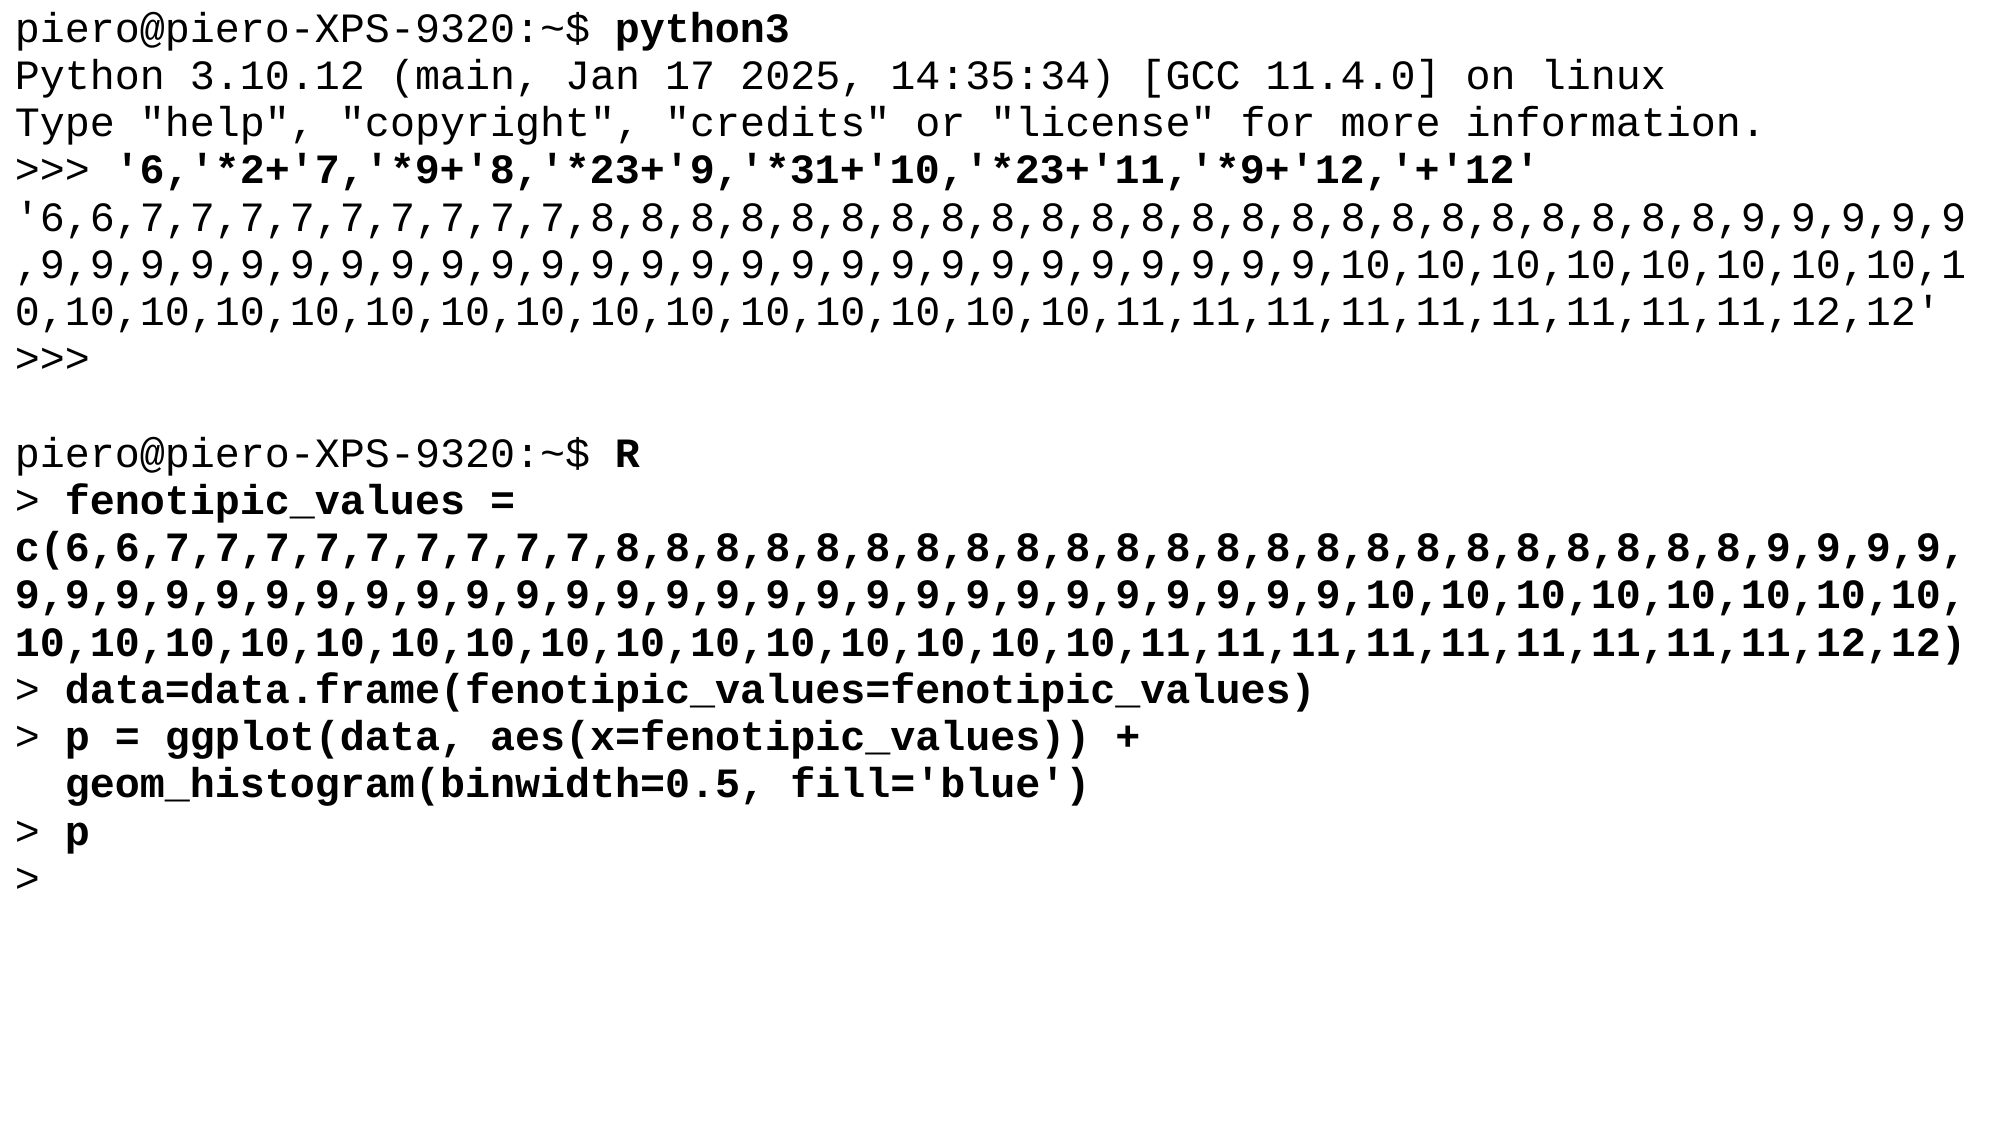

piero@piero-XPS-9320:~$ python3
Python 3.10.12 (main, Jan 17 2025, 14:35:34) [GCC 11.4.0] on linux
Type "help", "copyright", "credits" or "license" for more information.
>>> '6,'*2+'7,'*9+'8,'*23+'9,'*31+'10,'*23+'11,'*9+'12,'+'12'
'6,6,7,7,7,7,7,7,7,7,7,8,8,8,8,8,8,8,8,8,8,8,8,8,8,8,8,8,8,8,8,8,8,8,9,9,9,9,9,9,9,9,9,9,9,9,9,9,9,9,9,9,9,9,9,9,9,9,9,9,9,9,9,9,9,10,10,10,10,10,10,10,10,10,10,10,10,10,10,10,10,10,10,10,10,10,10,10,11,11,11,11,11,11,11,11,11,12,12'
>>>
piero@piero-XPS-9320:~$ R
> fenotipic_values = c(6,6,7,7,7,7,7,7,7,7,7,8,8,8,8,8,8,8,8,8,8,8,8,8,8,8,8,8,8,8,8,8,8,8,9,9,9,9,9,9,9,9,9,9,9,9,9,9,9,9,9,9,9,9,9,9,9,9,9,9,9,9,9,9,9,10,10,10,10,10,10,10,10,10,10,10,10,10,10,10,10,10,10,10,10,10,10,10,11,11,11,11,11,11,11,11,11,12,12)
> data=data.frame(fenotipic_values=fenotipic_values)
> p = ggplot(data, aes(x=fenotipic_values)) +
 geom_histogram(binwidth=0.5, fill='blue')
> p
>